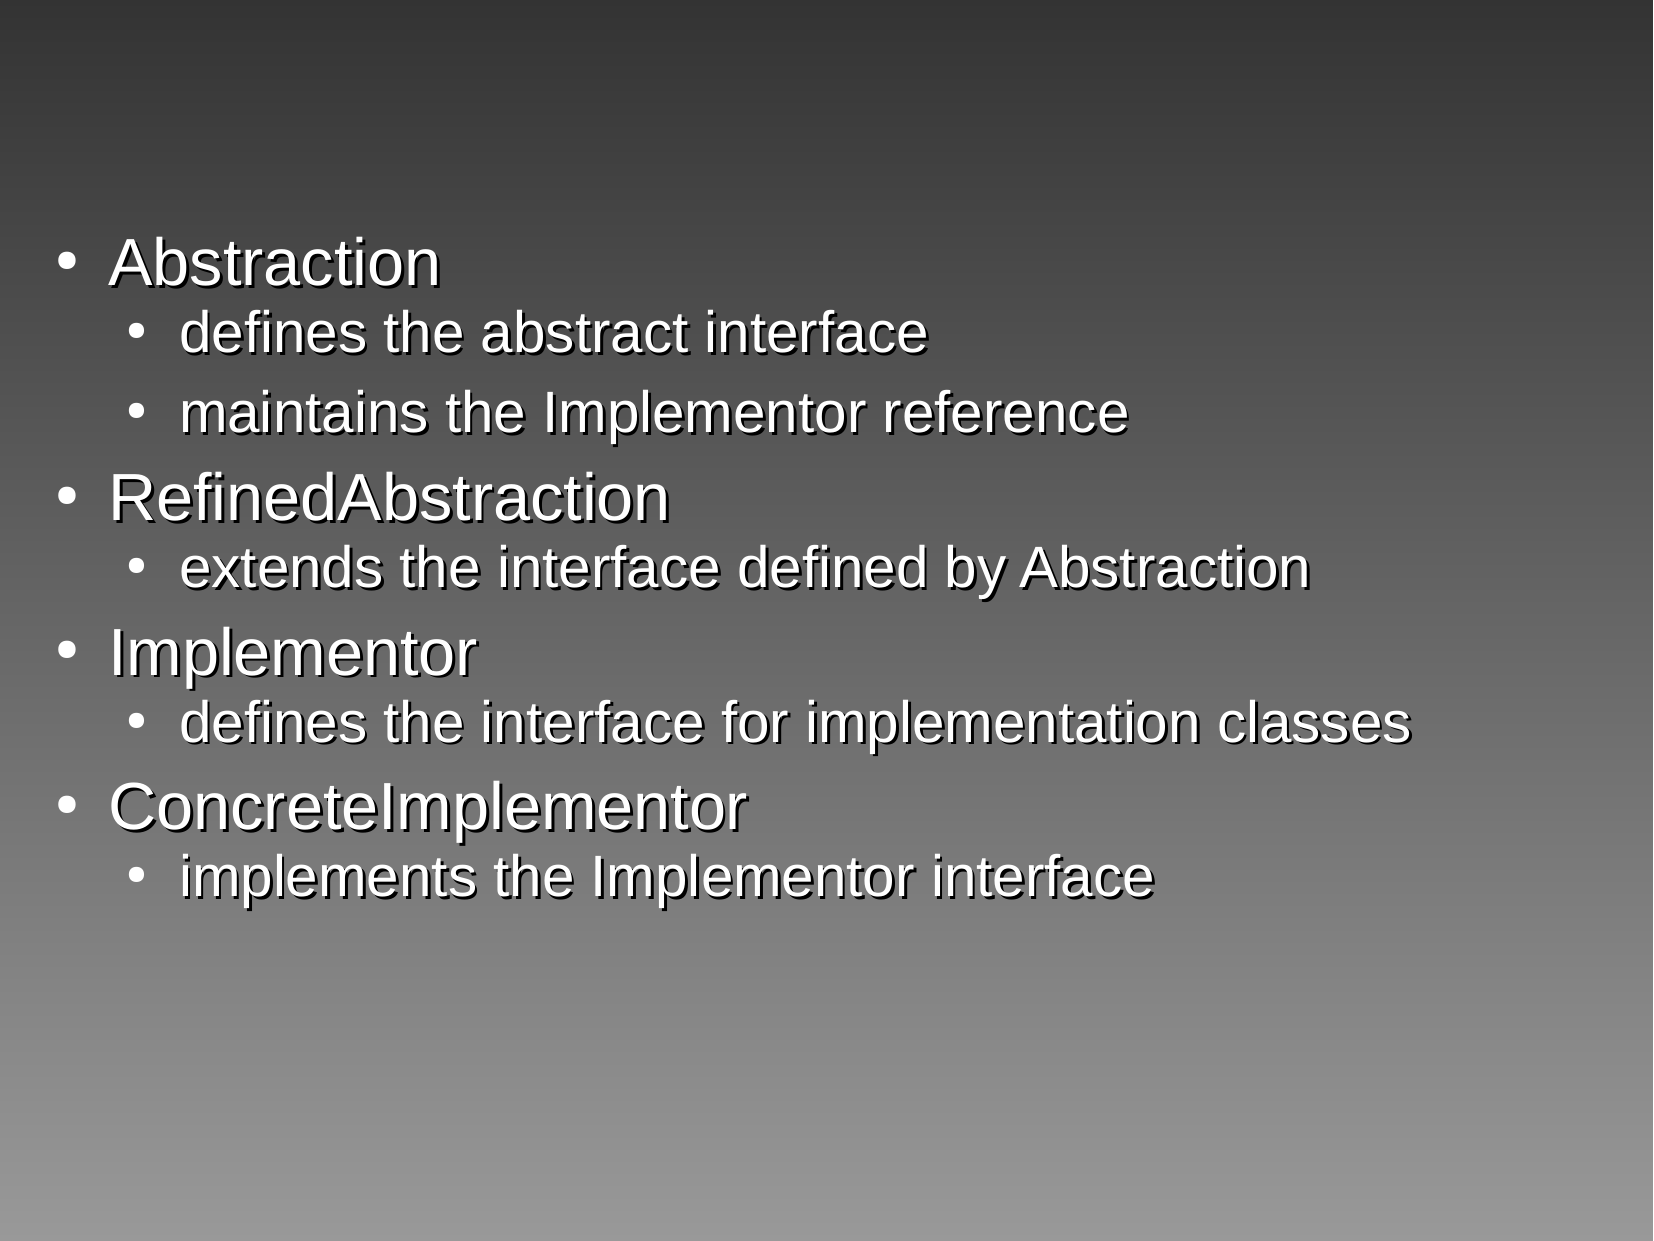

#
Abstraction
defines the abstract interface
maintains the Implementor reference
RefinedAbstraction
extends the interface defined by Abstraction
Implementor
defines the interface for implementation classes
ConcreteImplementor
implements the Implementor interface